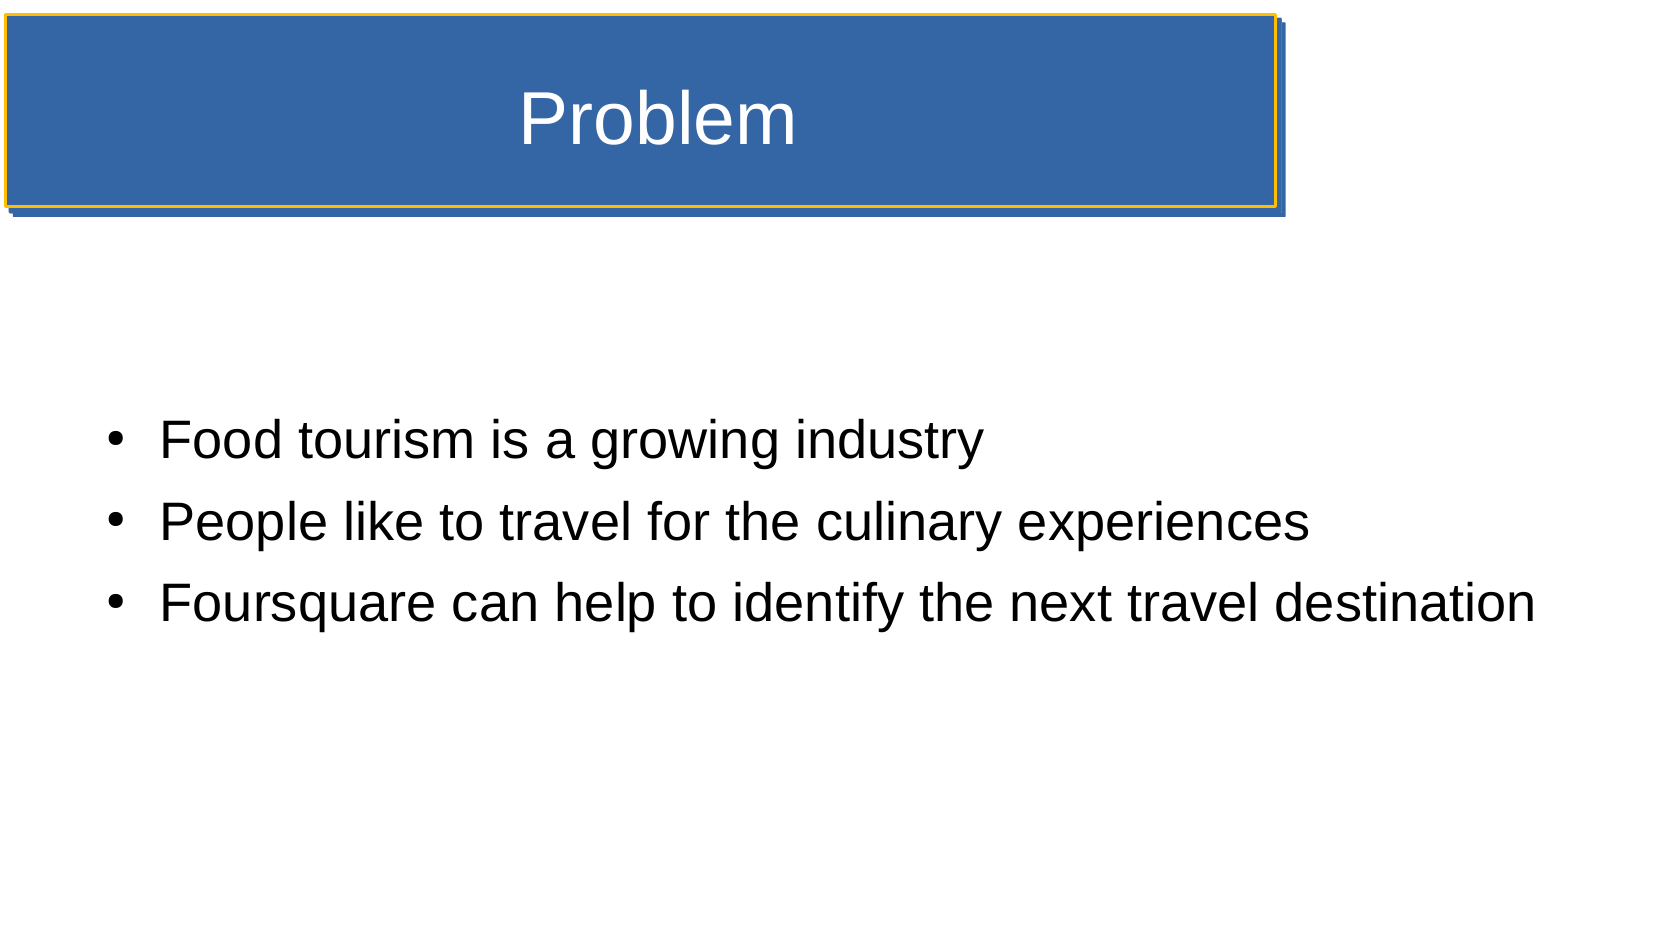

# Problem
Food tourism is a growing industry
People like to travel for the culinary experiences
Foursquare can help to identify the next travel destination